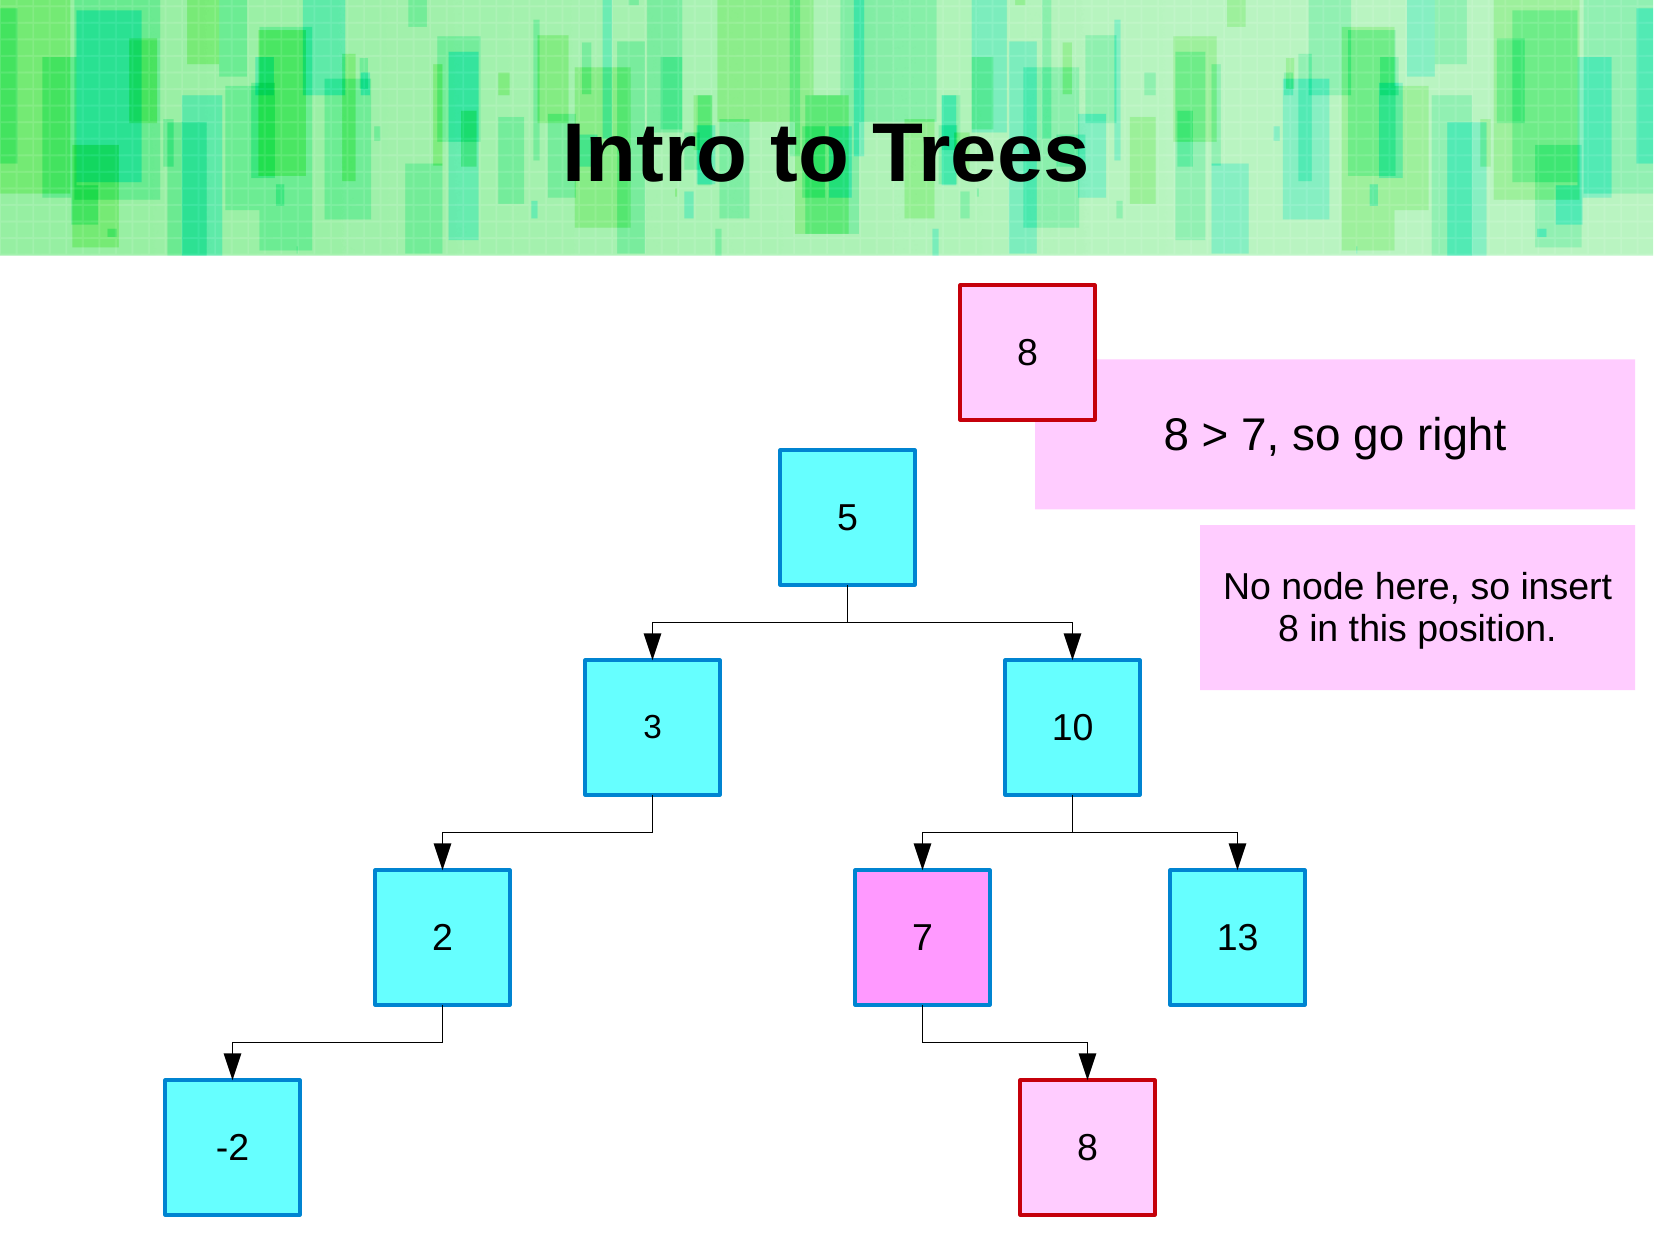

# Intro to Trees
8
8 > 7, so go right
5
No node here, so insert 8 in this position.
3
10
2
7
13
-2
8